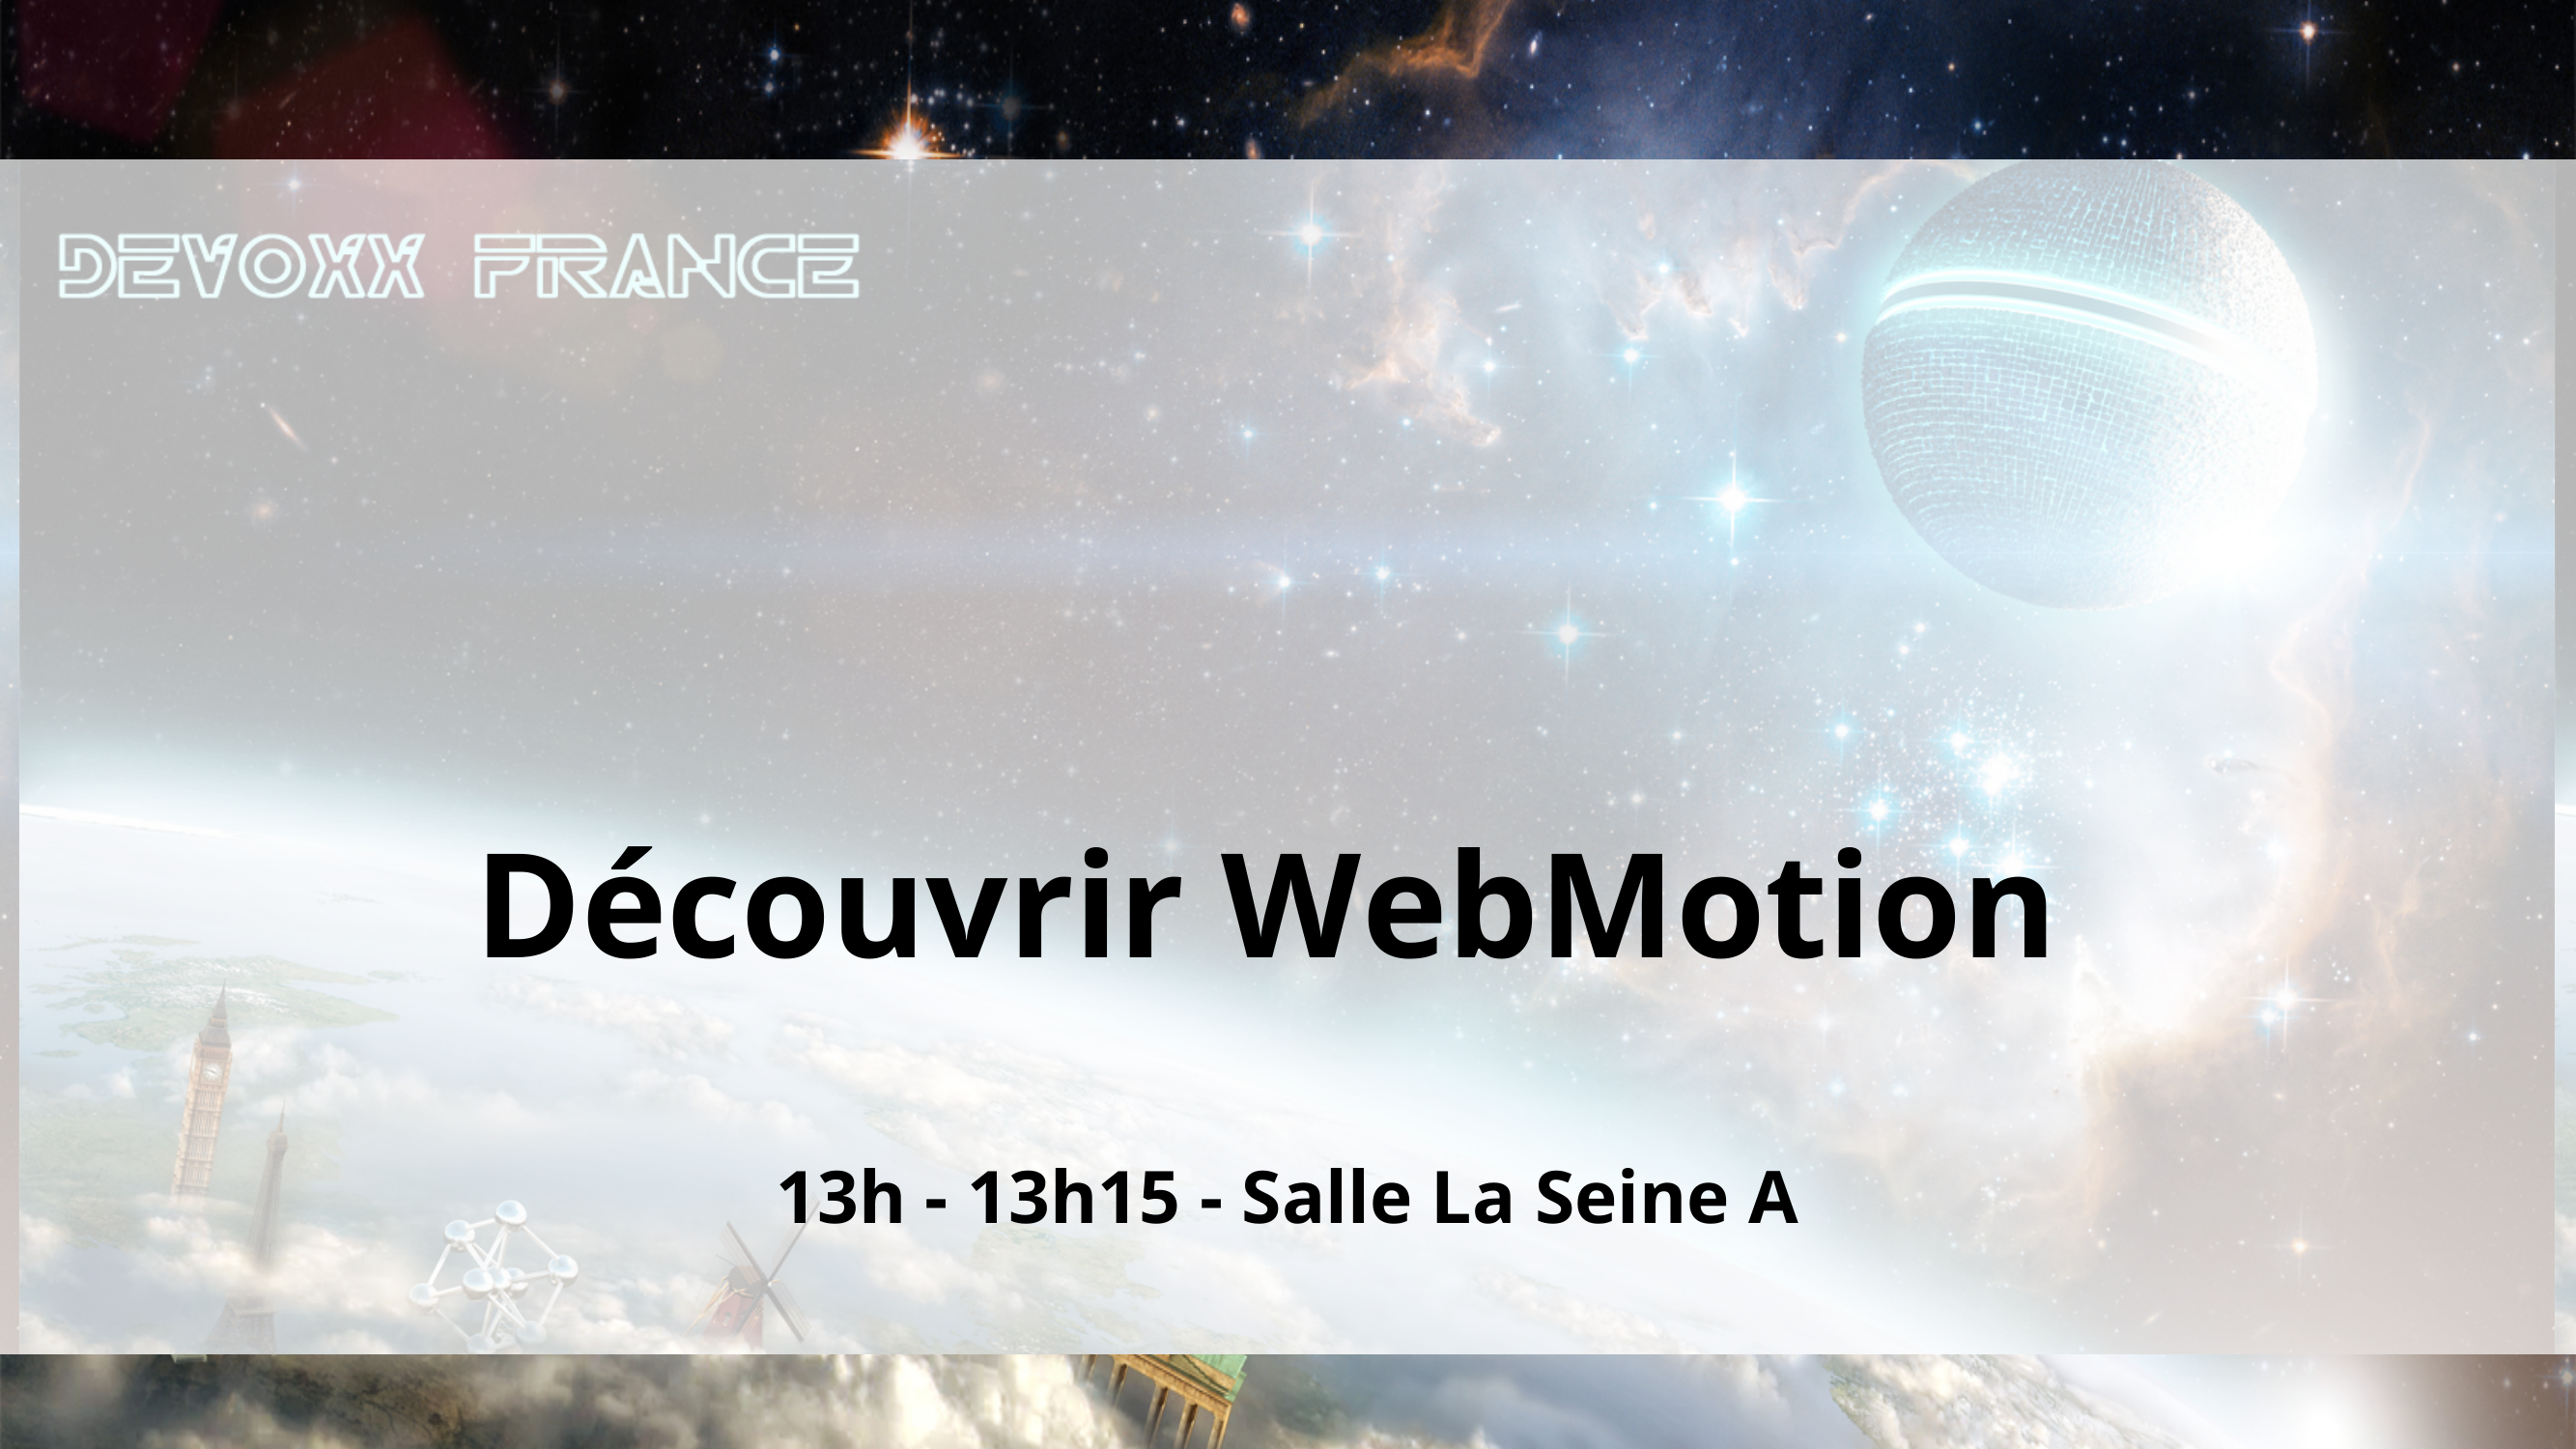

Découvrir WebMotion
13h - 13h15 - Salle La Seine A